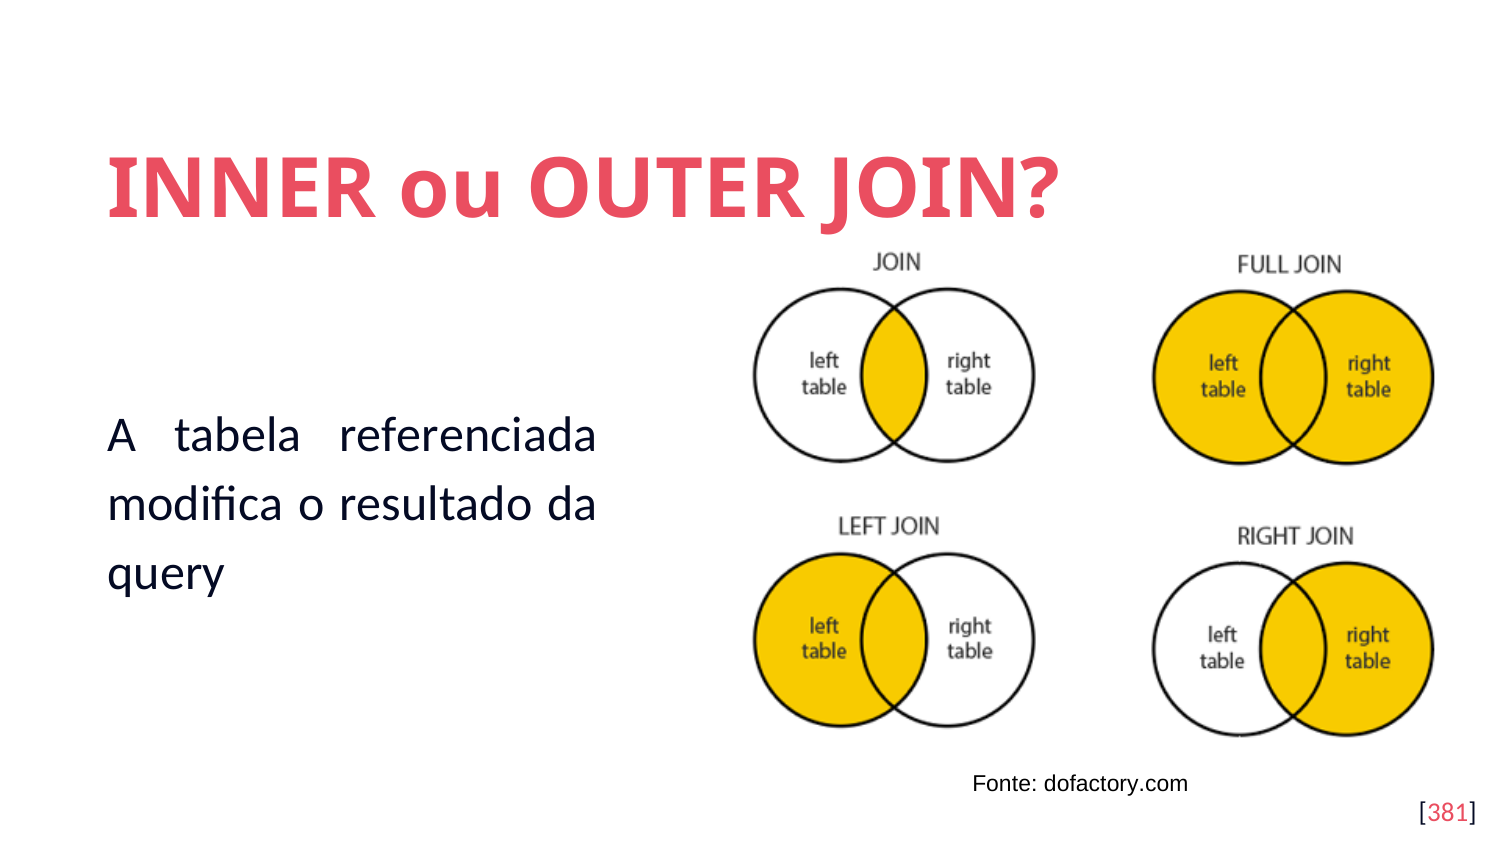

INNER ou OUTER JOIN?
A tabela referenciada modifica o resultado da query
Fonte: dofactory.com